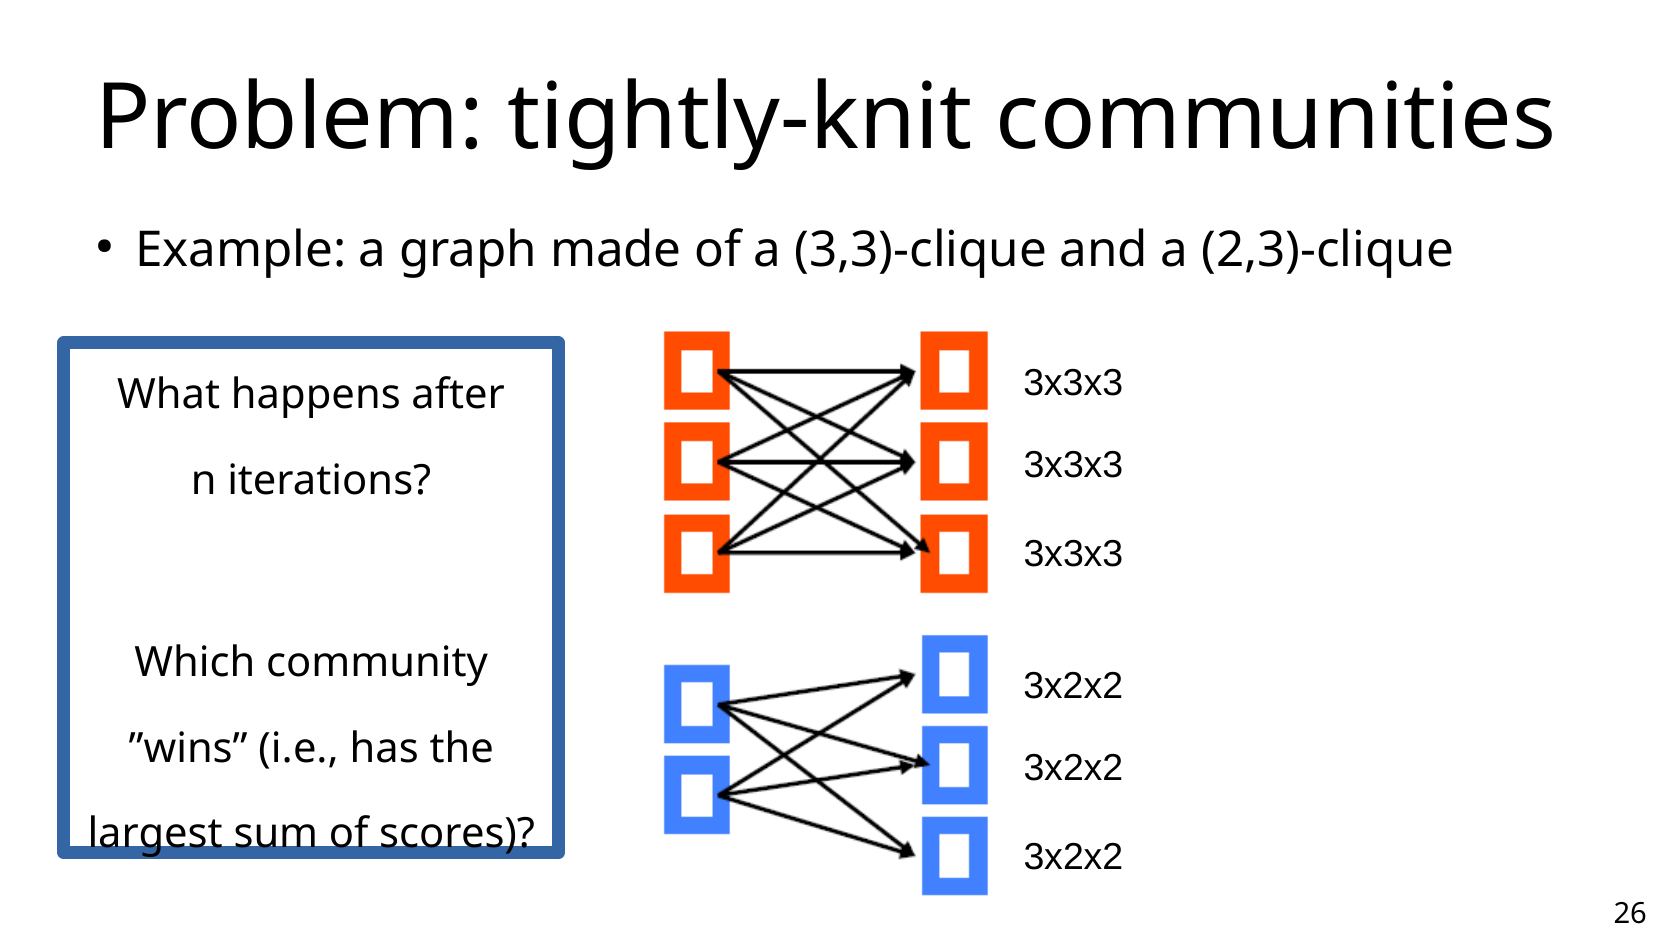

# Problem: tightly-knit communities
Example: a graph made of a (3,3)-clique and a (2,3)-clique
What happens after
n iterations?
Which community
”wins” (i.e., has the
largest sum of scores)?
3x3x3
3x3x3
3x3x3
3x2x2
3x2x2
3x2x2
26